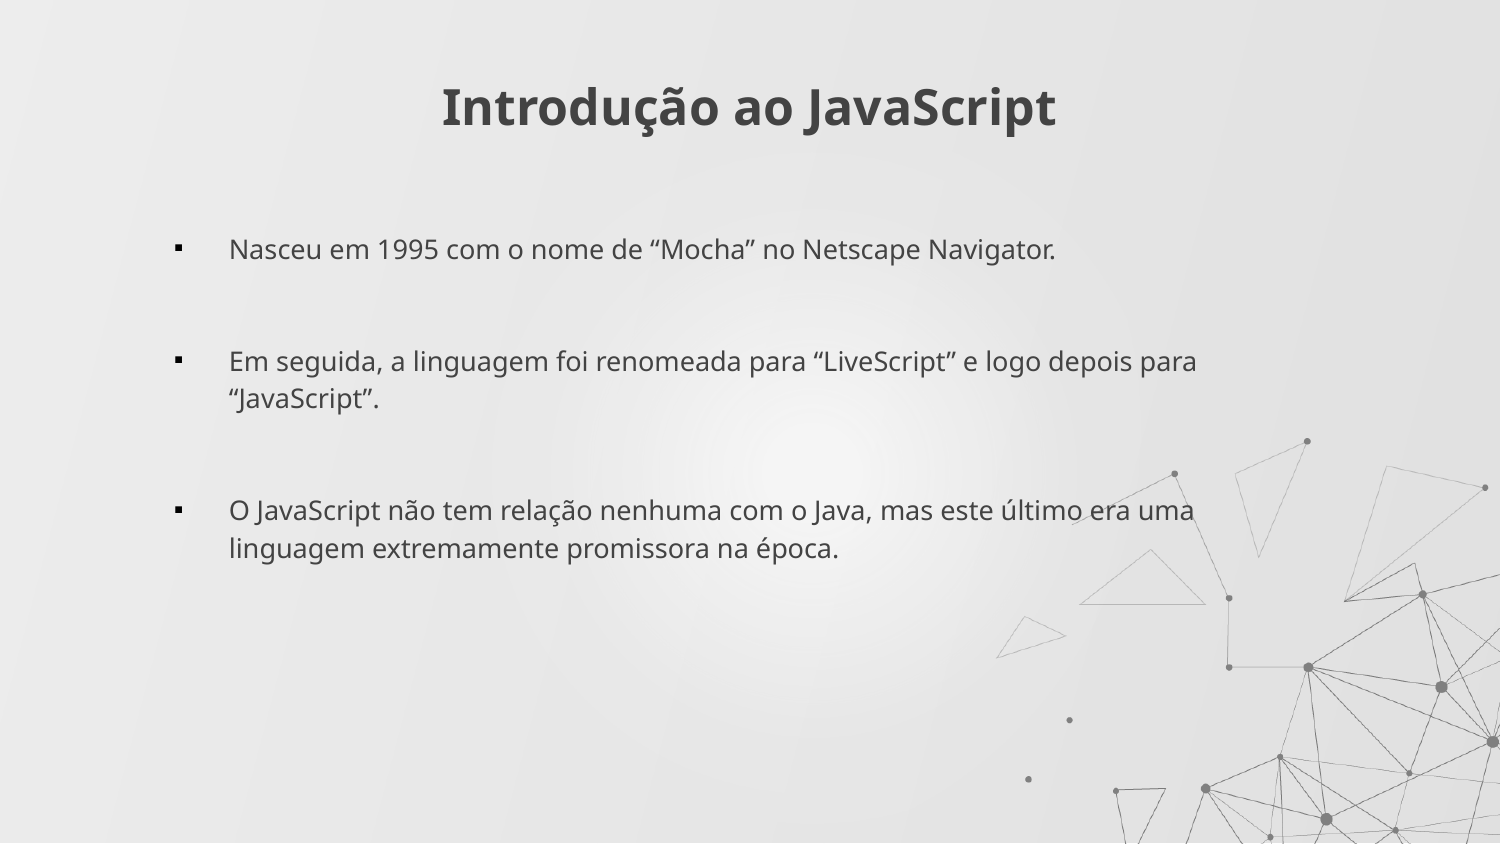

Introdução ao JavaScript
# Nasceu em 1995 com o nome de “Mocha” no Netscape Navigator.
Em seguida, a linguagem foi renomeada para “LiveScript” e logo depois para “JavaScript”.
O JavaScript não tem relação nenhuma com o Java, mas este último era uma linguagem extremamente promissora na época.